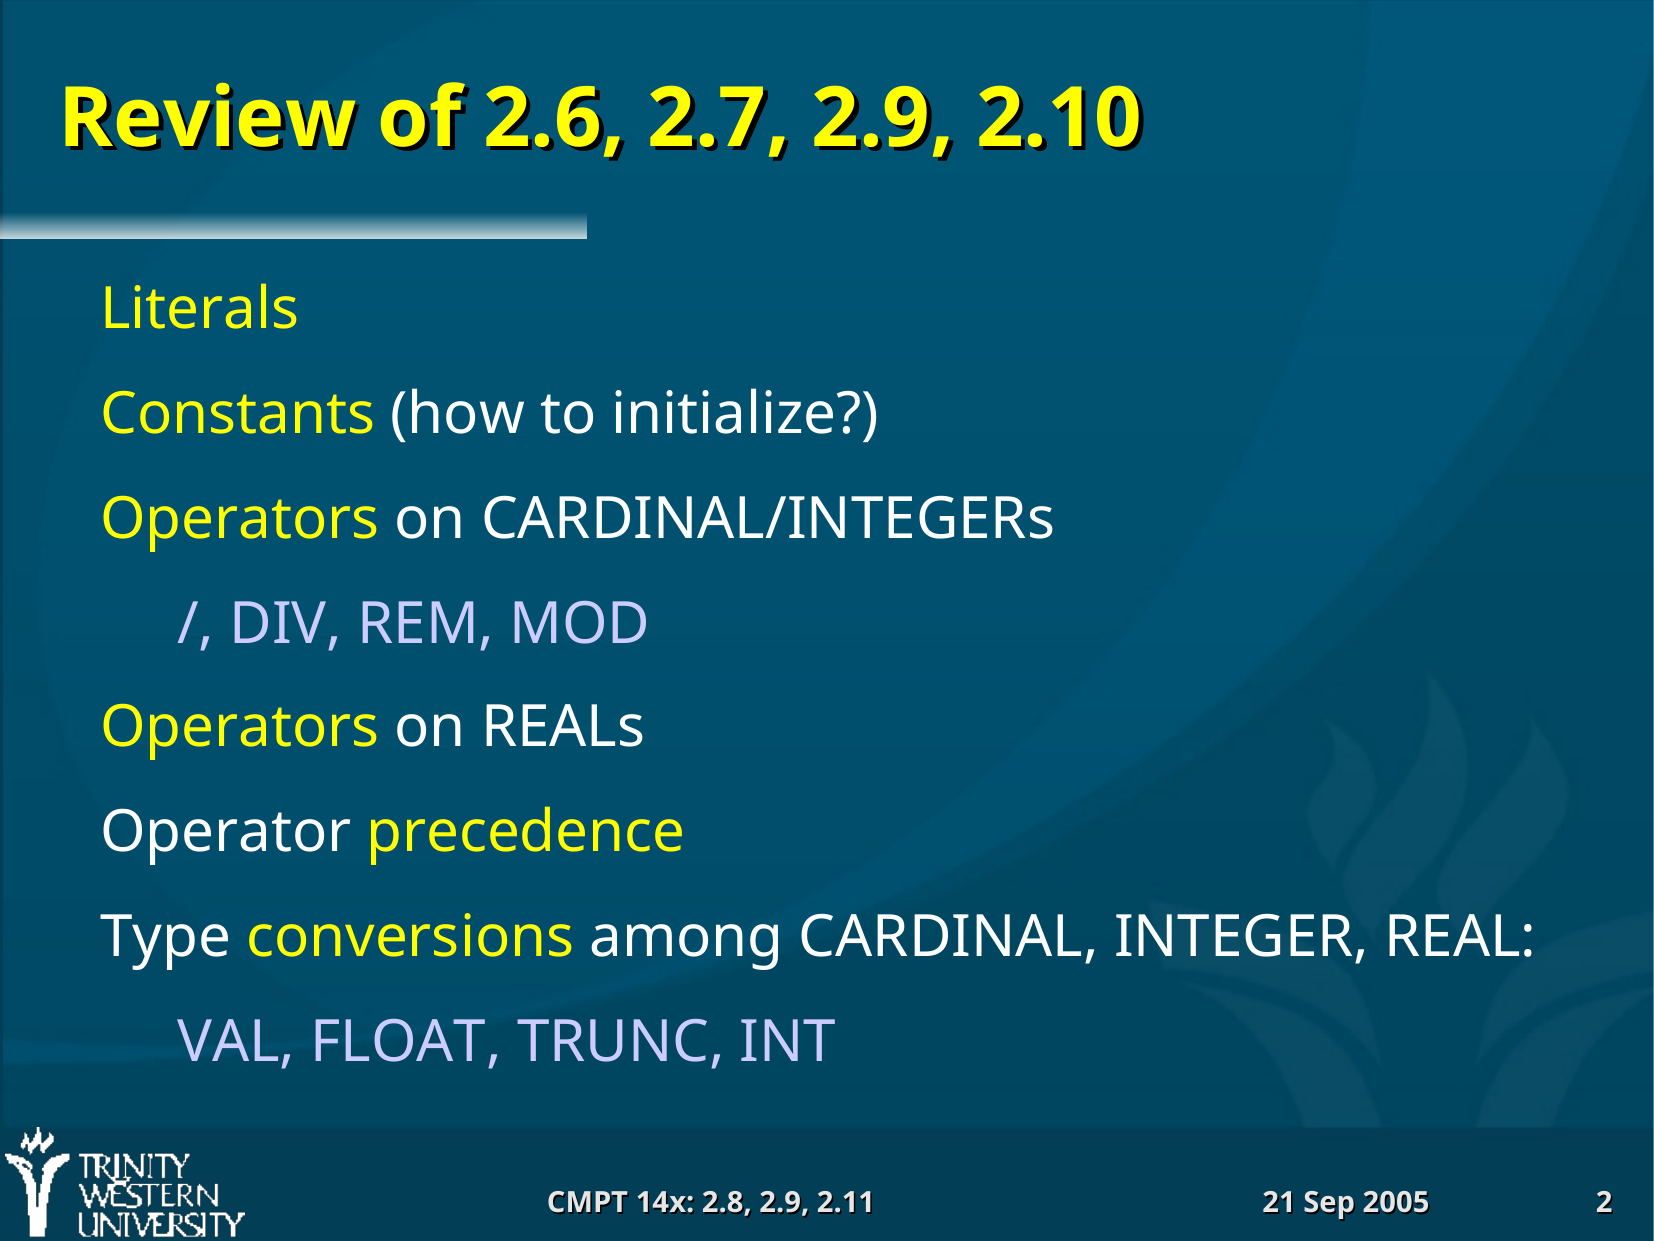

# Review of 2.6, 2.7, 2.9, 2.10
Literals
Constants (how to initialize?)
Operators on CARDINAL/INTEGERs
/, DIV, REM, MOD
Operators on REALs
Operator precedence
Type conversions among CARDINAL, INTEGER, REAL:
VAL, FLOAT, TRUNC, INT
CMPT 14x: 2.8, 2.9, 2.11
21 Sep 2005
2